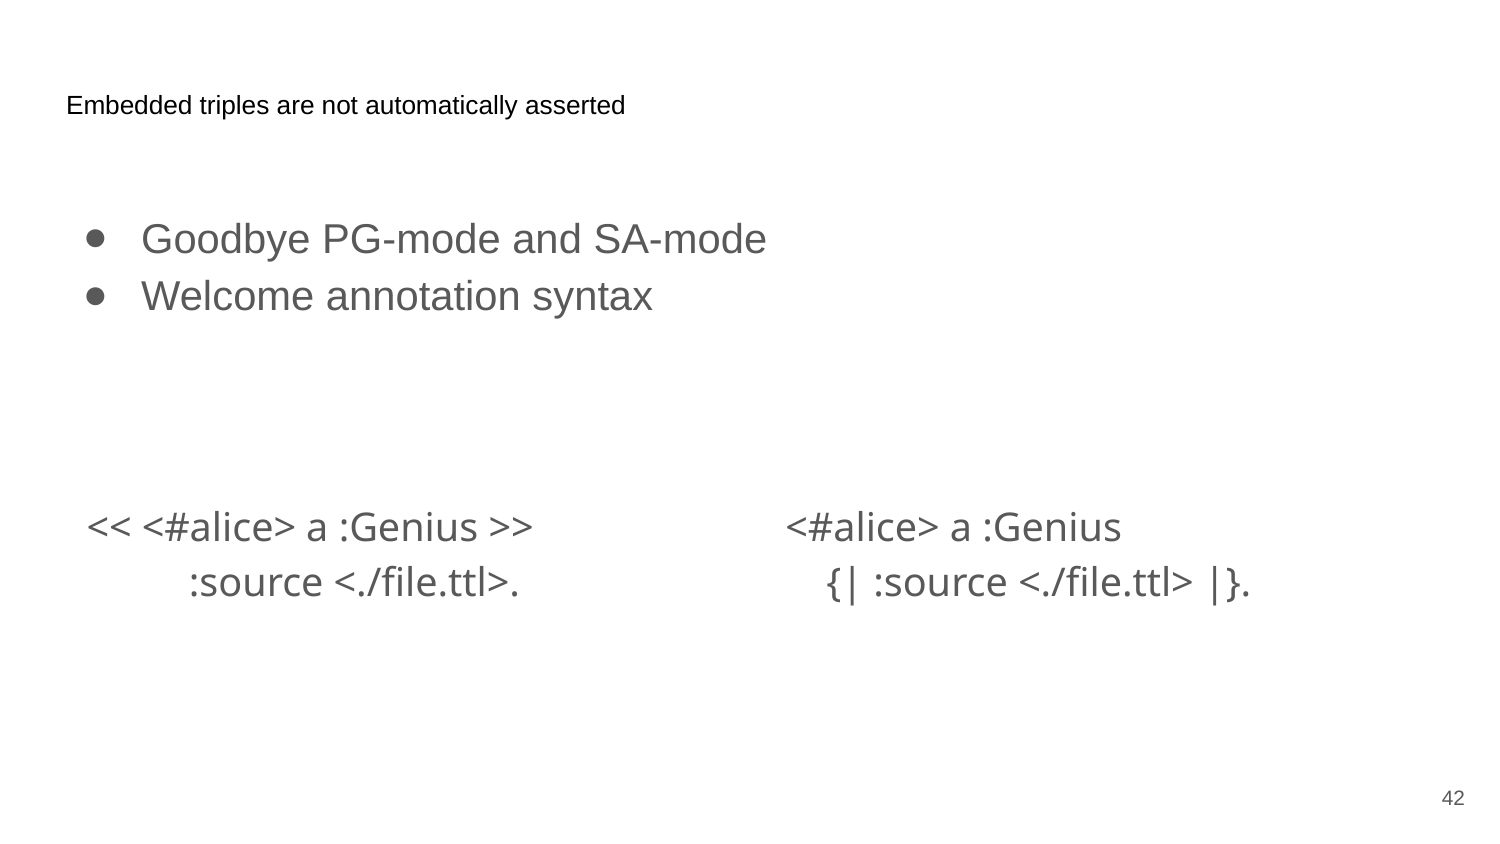

# Embedded triples are not automatically asserted
Goodbye PG-mode and SA-mode
Welcome annotation syntax
 << <#alice> a :Genius >>
 :source <./file.ttl>.
 <#alice> a :Genius
 {| :source <./file.ttl> |}.